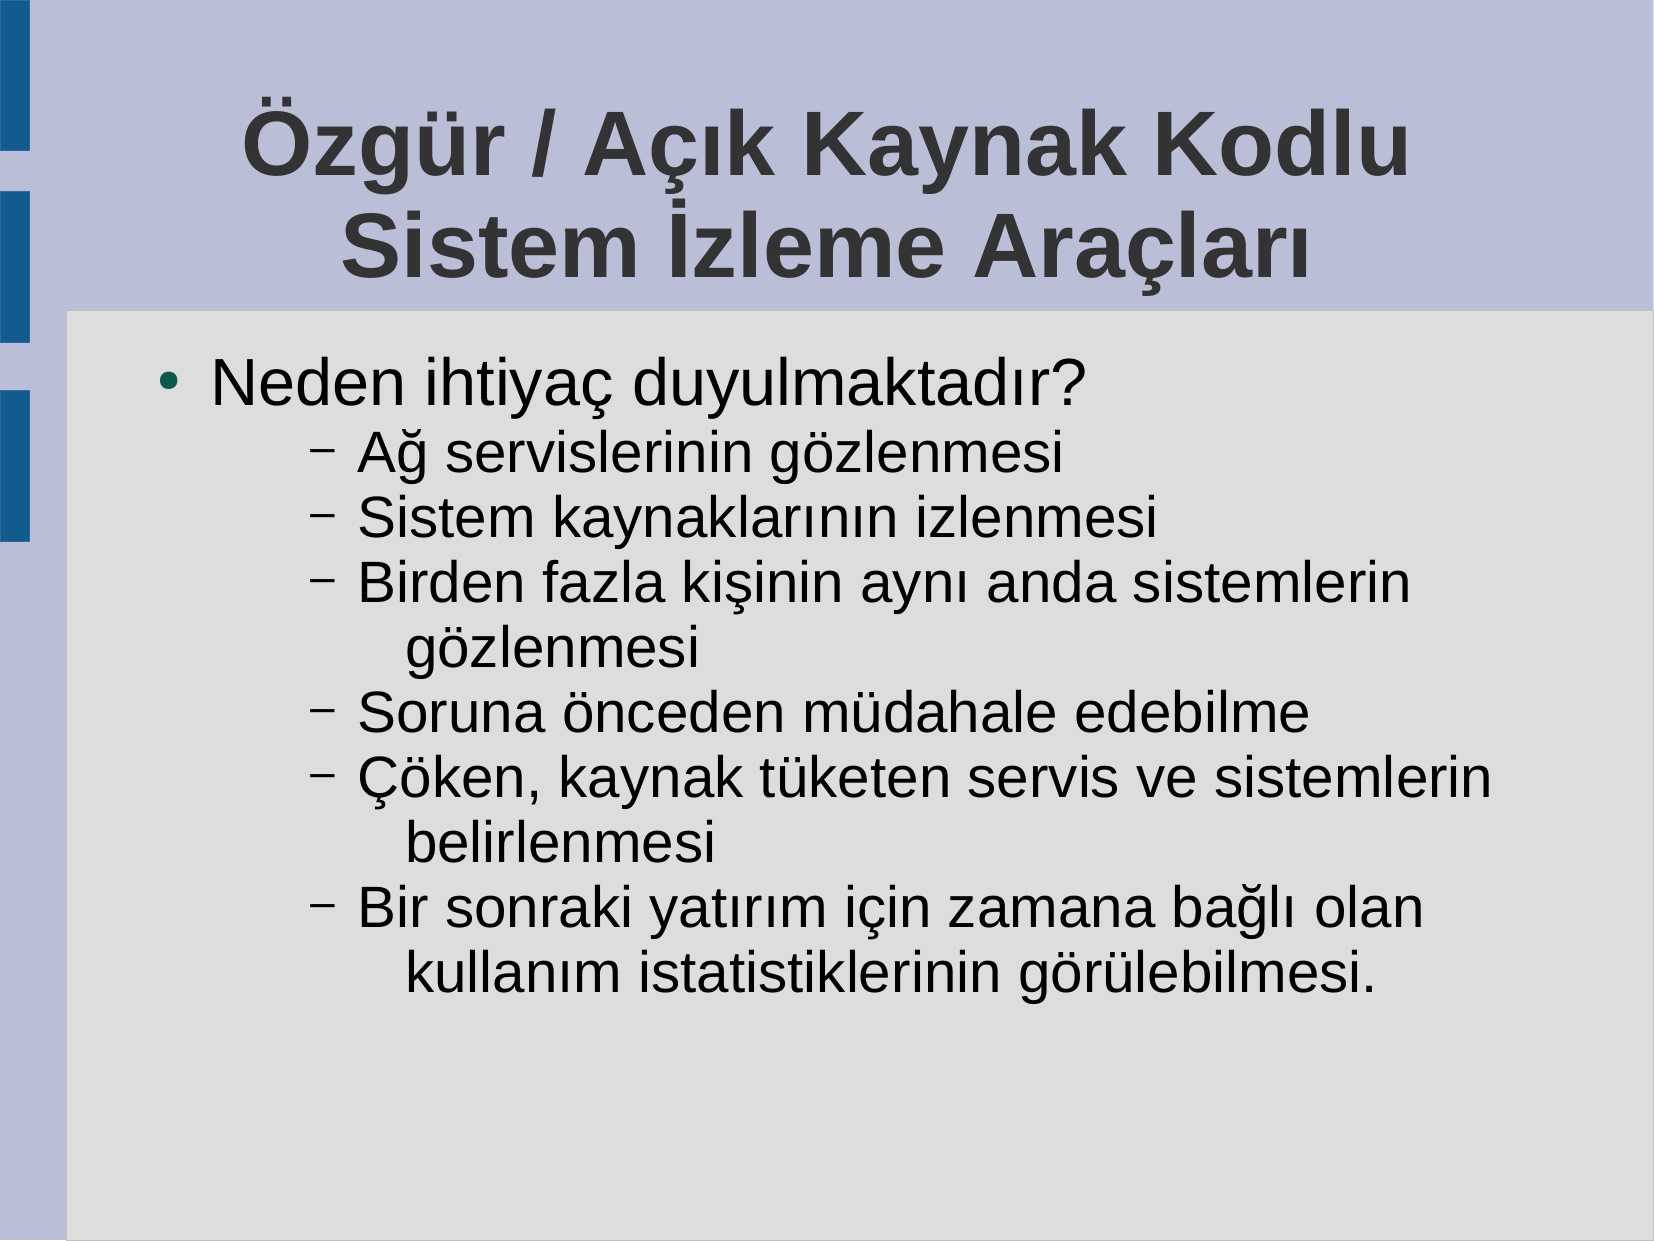

# Özgür / Açık Kaynak Kodlu Sistem İzleme Araçları
Neden ihtiyaç duyulmaktadır?
Ağ servislerinin gözlenmesi
Sistem kaynaklarının izlenmesi
Birden fazla kişinin aynı anda sistemlerin gözlenmesi
Soruna önceden müdahale edebilme
Çöken, kaynak tüketen servis ve sistemlerin belirlenmesi
Bir sonraki yatırım için zamana bağlı olan kullanım istatistiklerinin görülebilmesi.